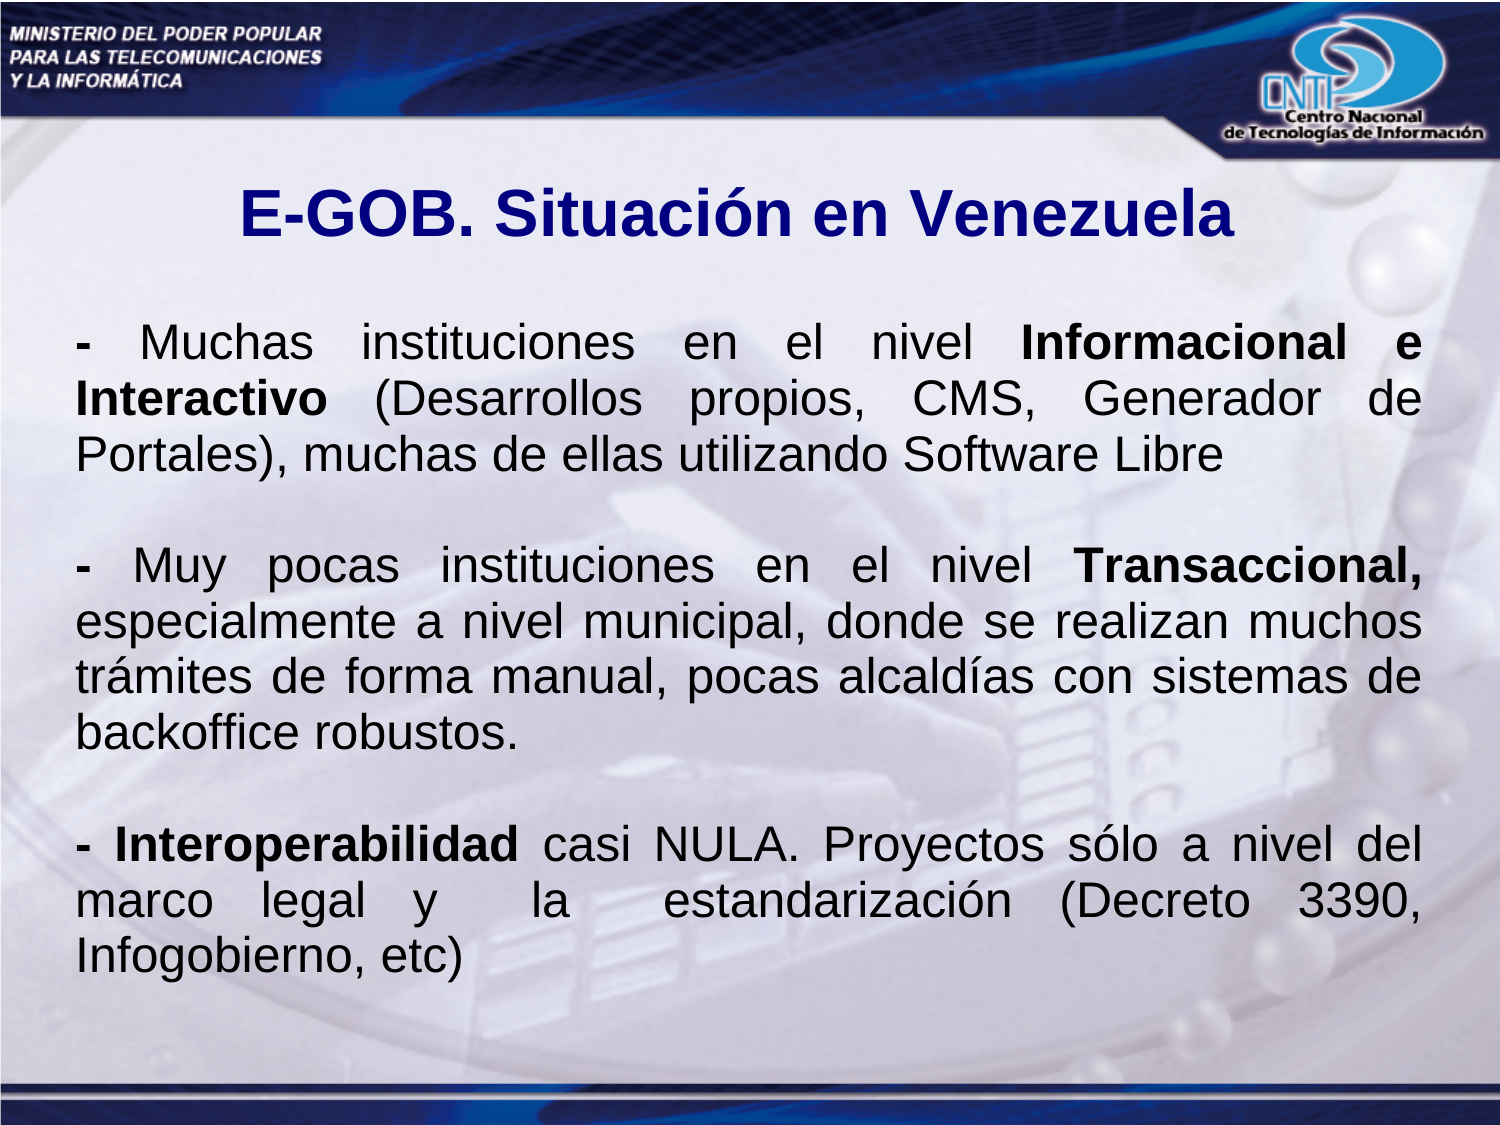

# E-GOB. Situación en Venezuela
- Muchas instituciones en el nivel Informacional e Interactivo (Desarrollos propios, CMS, Generador de Portales), muchas de ellas utilizando Software Libre
- Muy pocas instituciones en el nivel Transaccional, especialmente a nivel municipal, donde se realizan muchos trámites de forma manual, pocas alcaldías con sistemas de backoffice robustos.
- Interoperabilidad casi NULA. Proyectos sólo a nivel del marco legal y la estandarización (Decreto 3390, Infogobierno, etc)